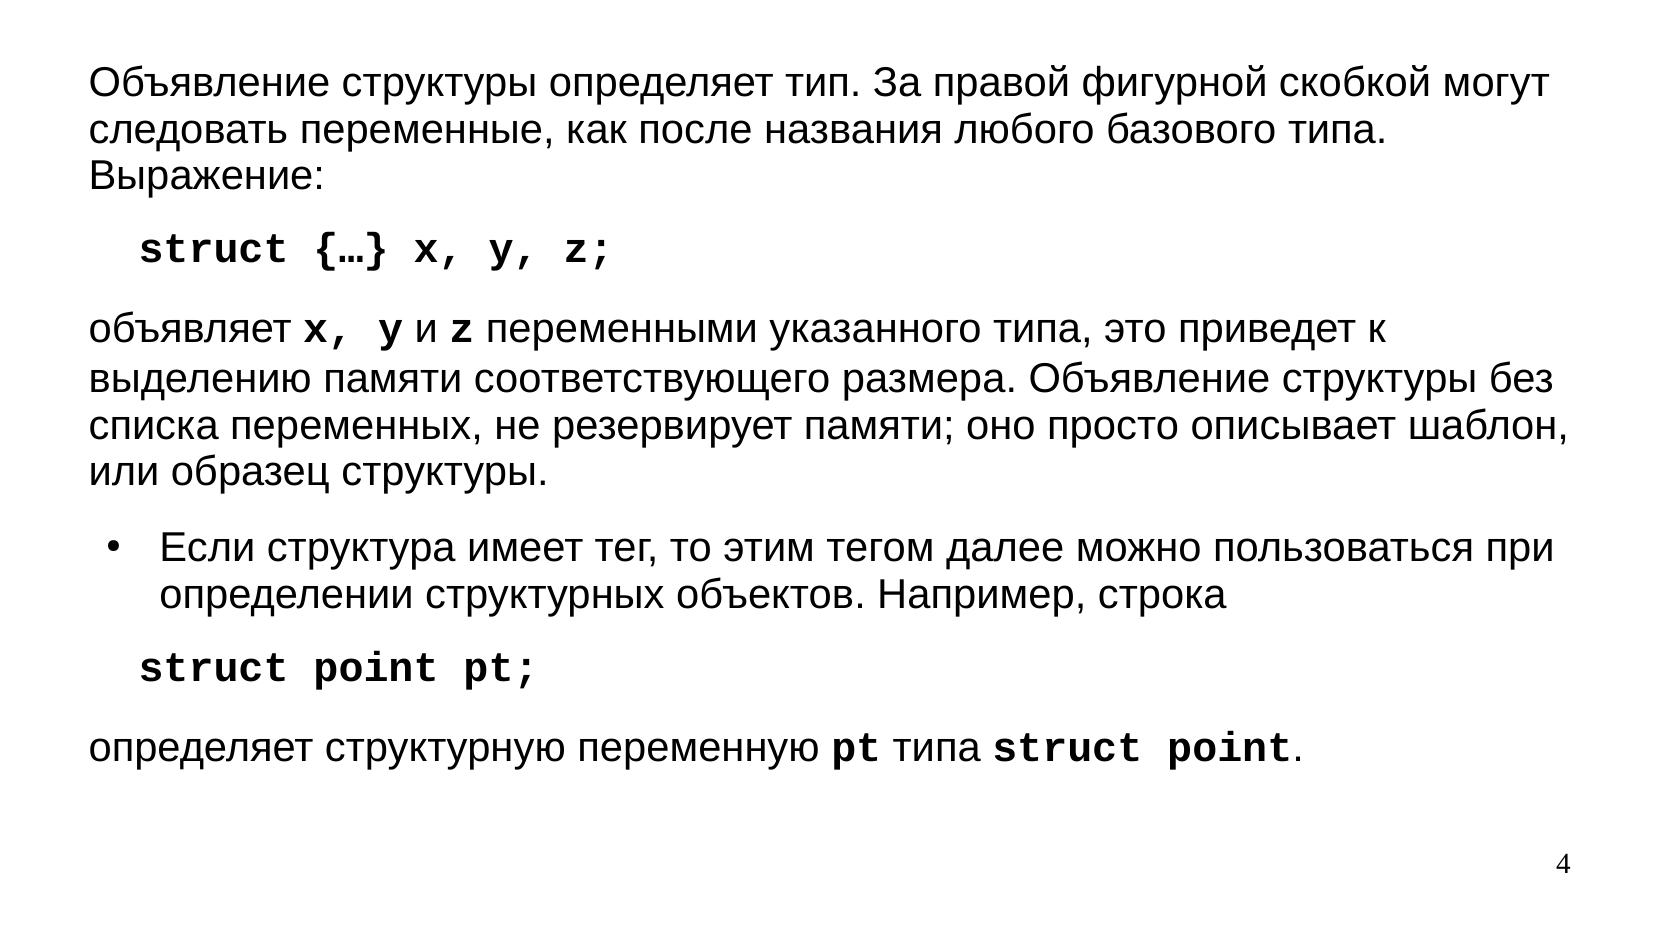

# Объявление структуры определяет тип. За правой фигурной скобкой могут следовать переменные, как после названия любого базового типа. Выражение:
 struct {…} х, у, z;
объявляет x, y и z переменными указанного типа, это приведет к выделению памяти соответствующего размера. Объявление структуры без списка переменных, не резервирует памяти; оно просто описывает шаблон, или образец структуры.
Если структура имеет тег, то этим тегом далее можно пользоваться при определении структурных объектов. Например, строка
 struct point pt;
определяет структурную переменную pt типа struct point.
4